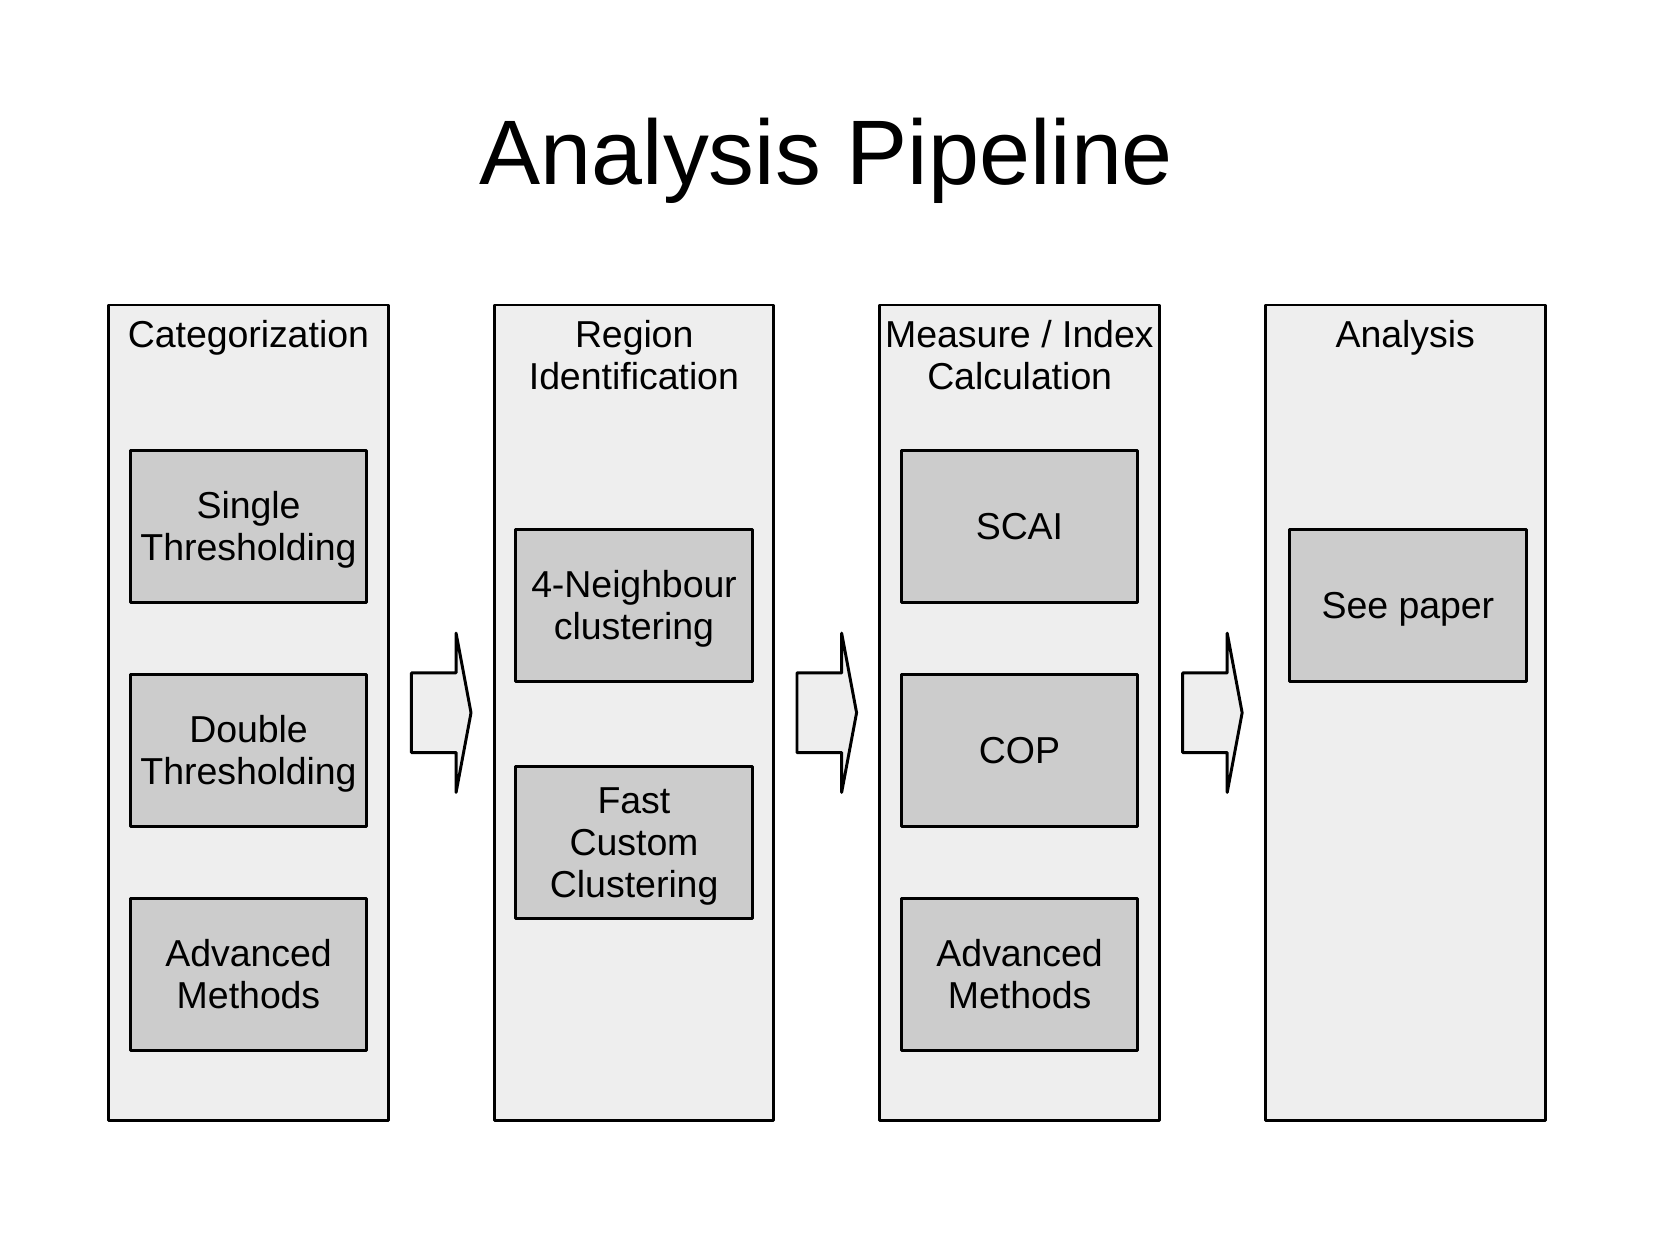

# Analysis Pipeline
Categorization
Region
Identification
Measure / Index
Calculation
Analysis
Single
Thresholding
SCAI
4-Neighbour
clustering
See paper
Double
Thresholding
COP
Fast
Custom
Clustering
Advanced
Methods
Advanced
Methods